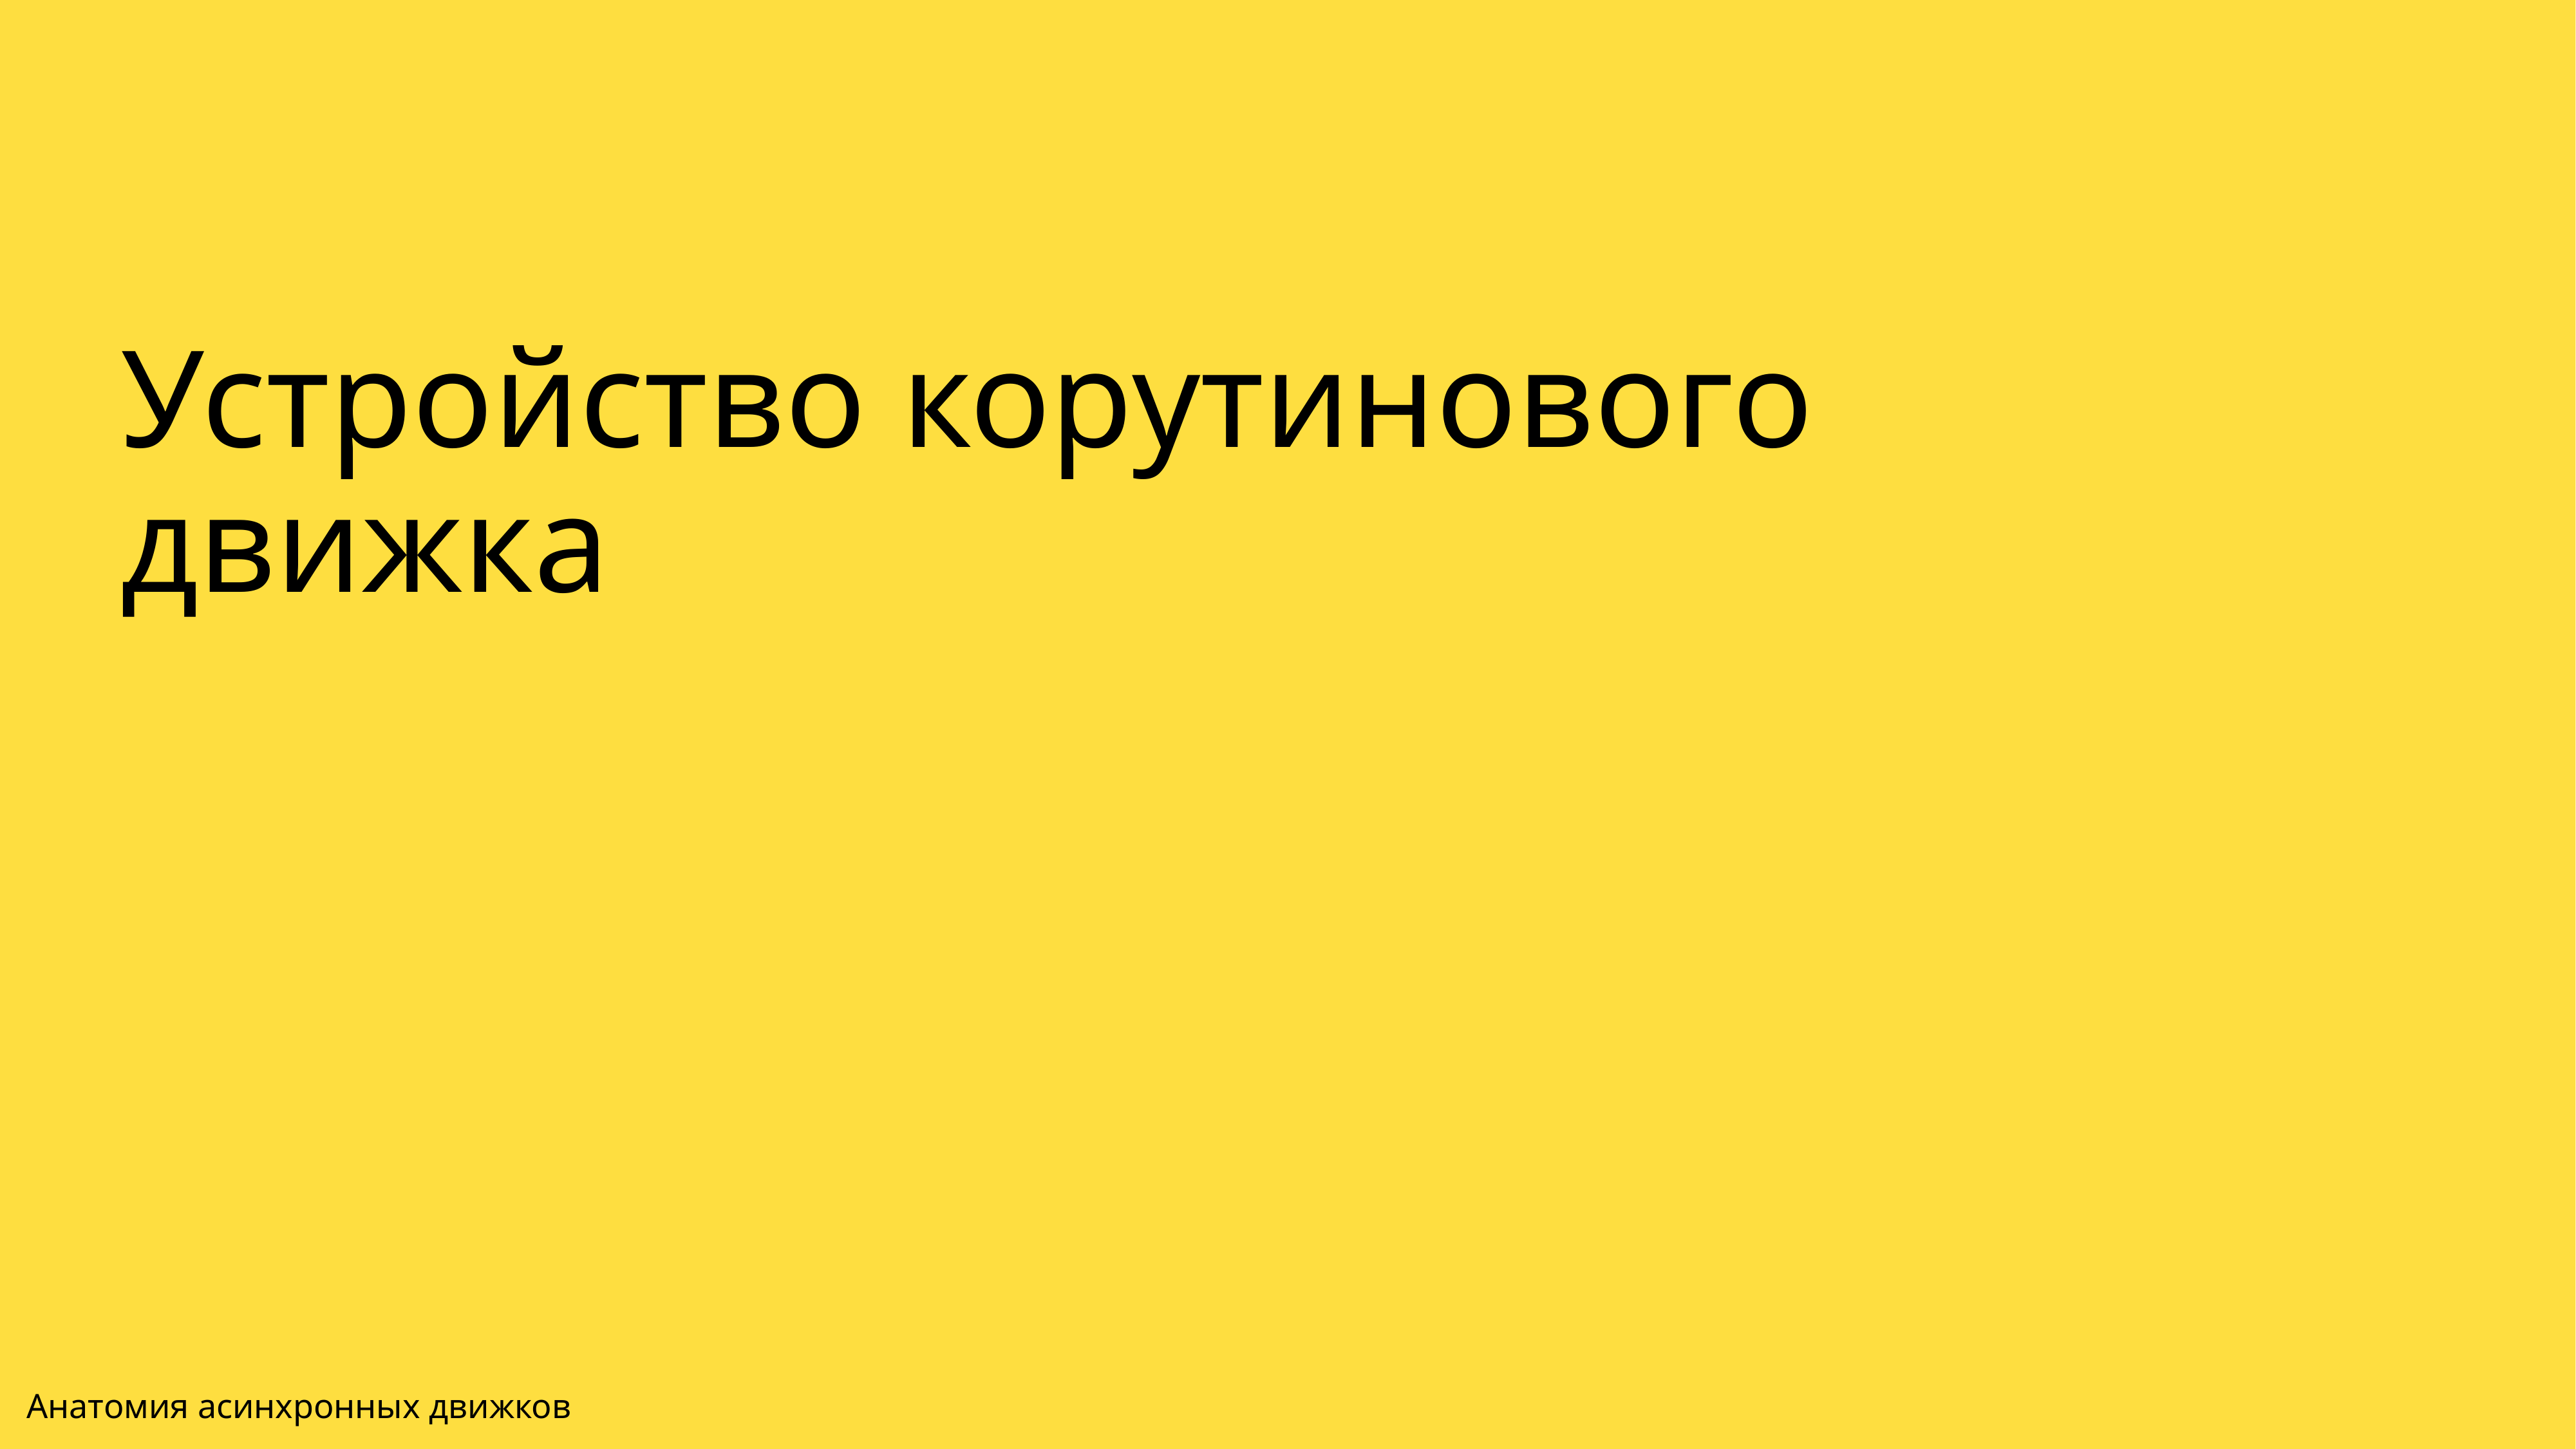

# Устройство корутинового движка
Анатомия асинхронных движков